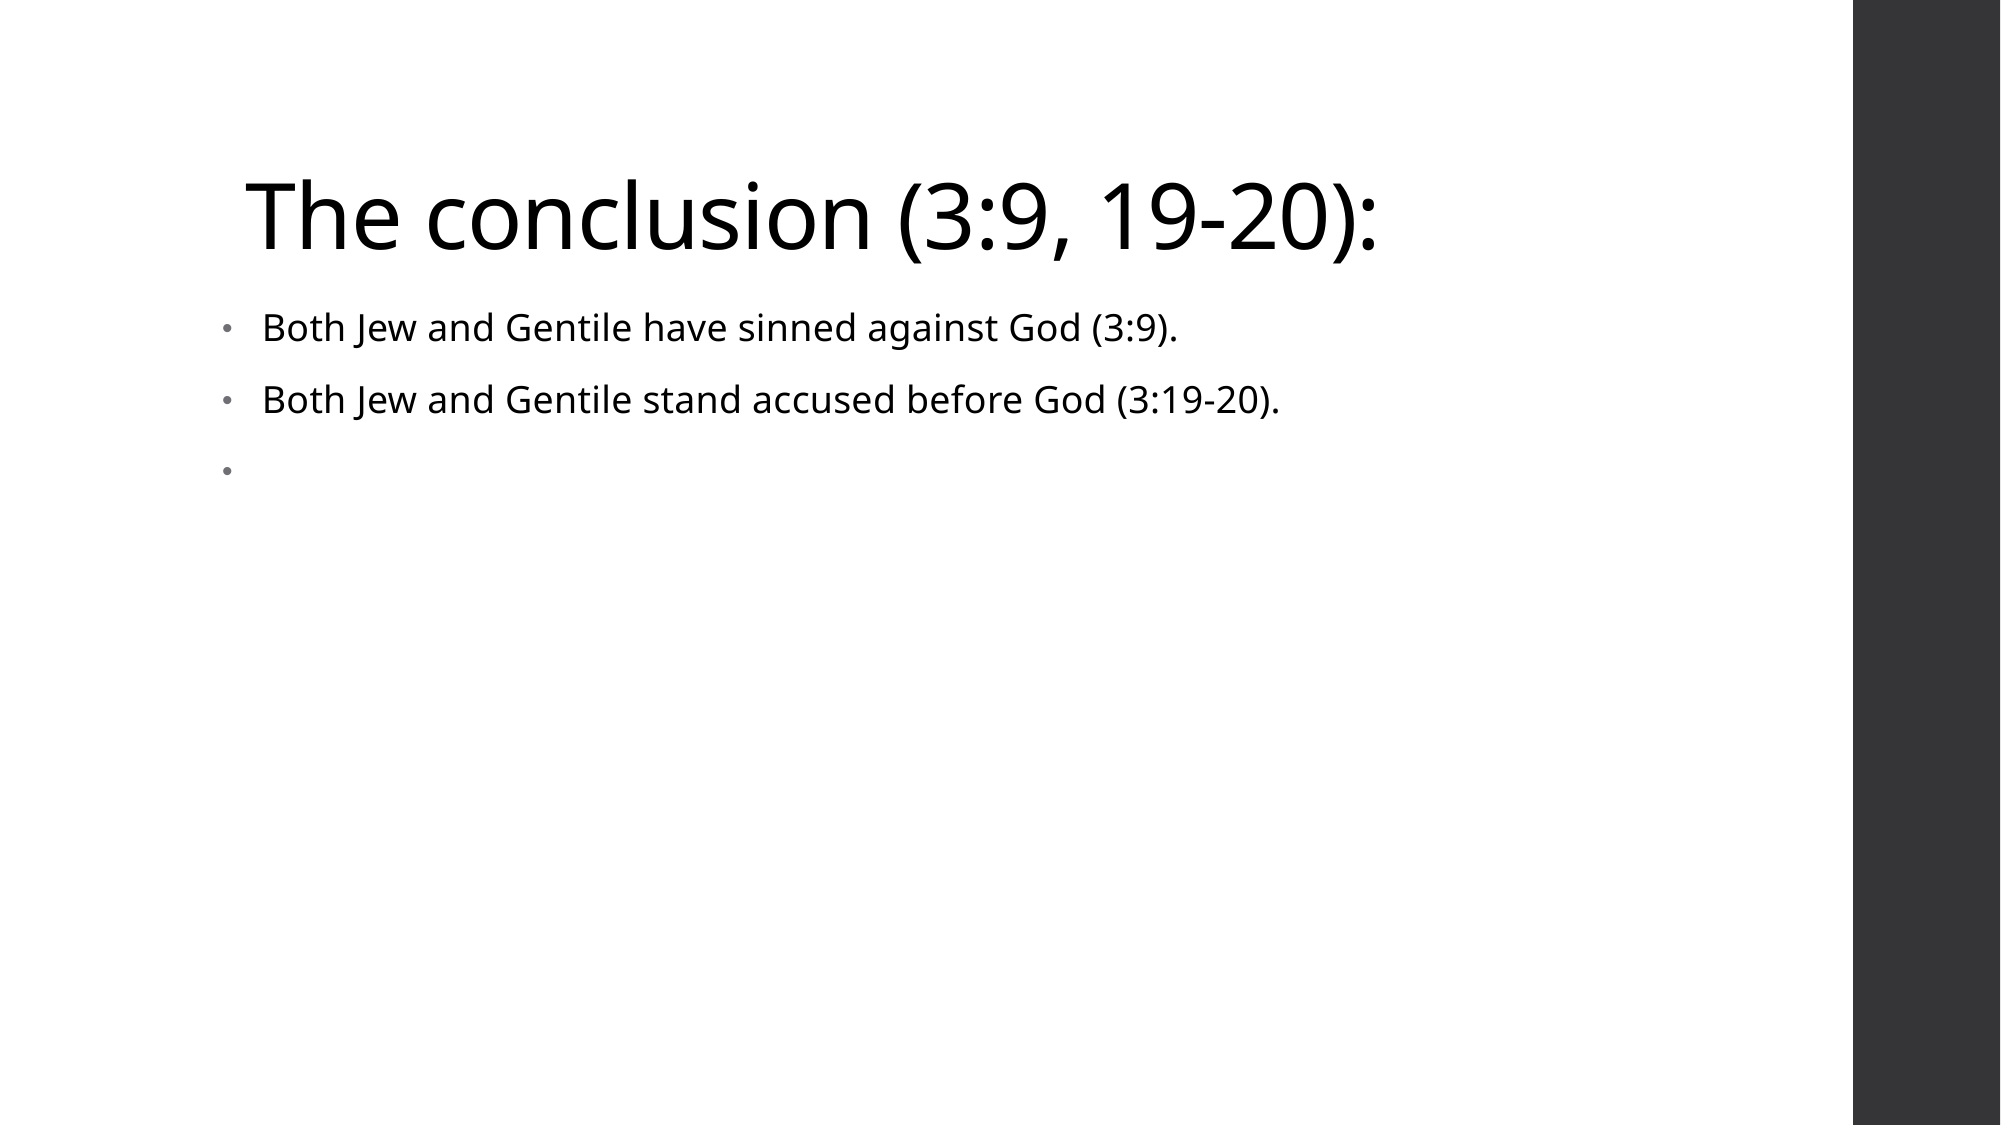

# The conclusion (3:9, 19-20):
 Both Jew and Gentile have sinned against God (3:9).
 Both Jew and Gentile stand accused before God (3:19-20).